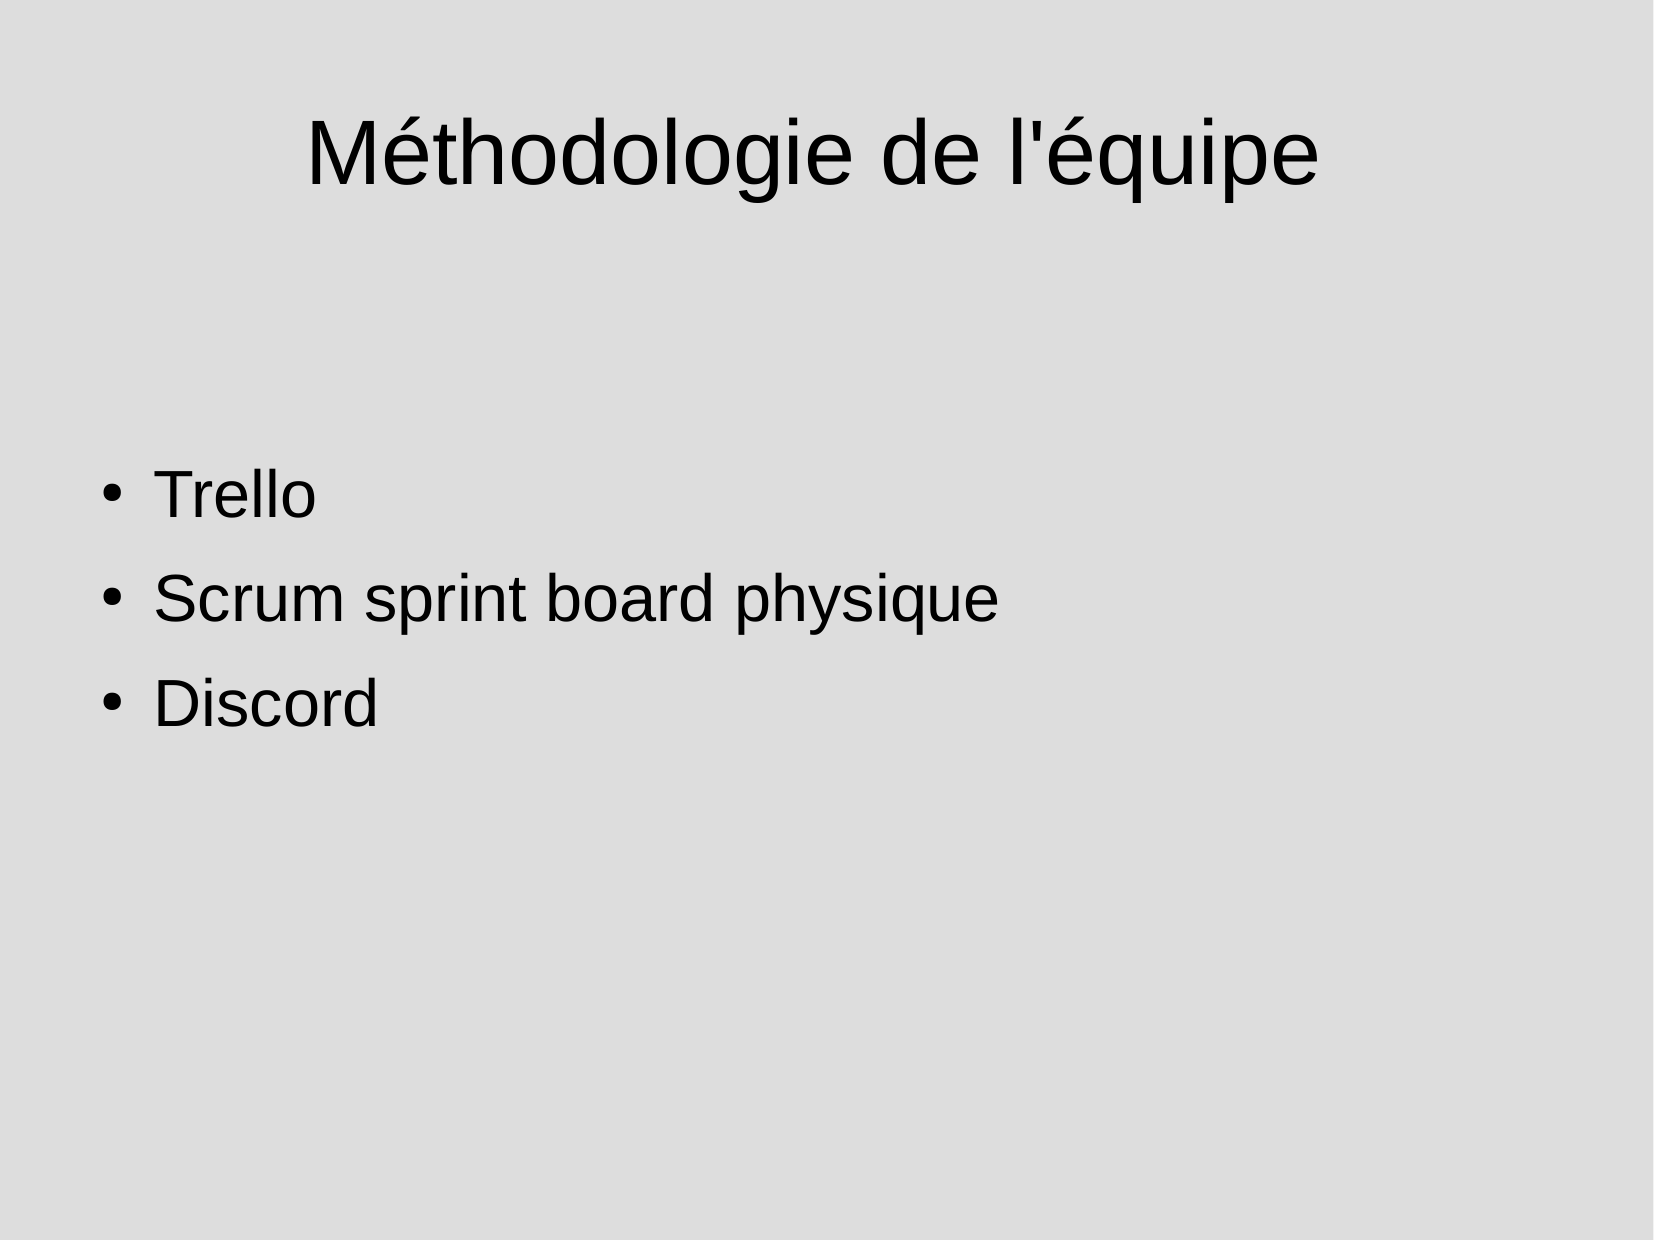

# Méthodologie de l'équipe
Trello
Scrum sprint board physique
Discord